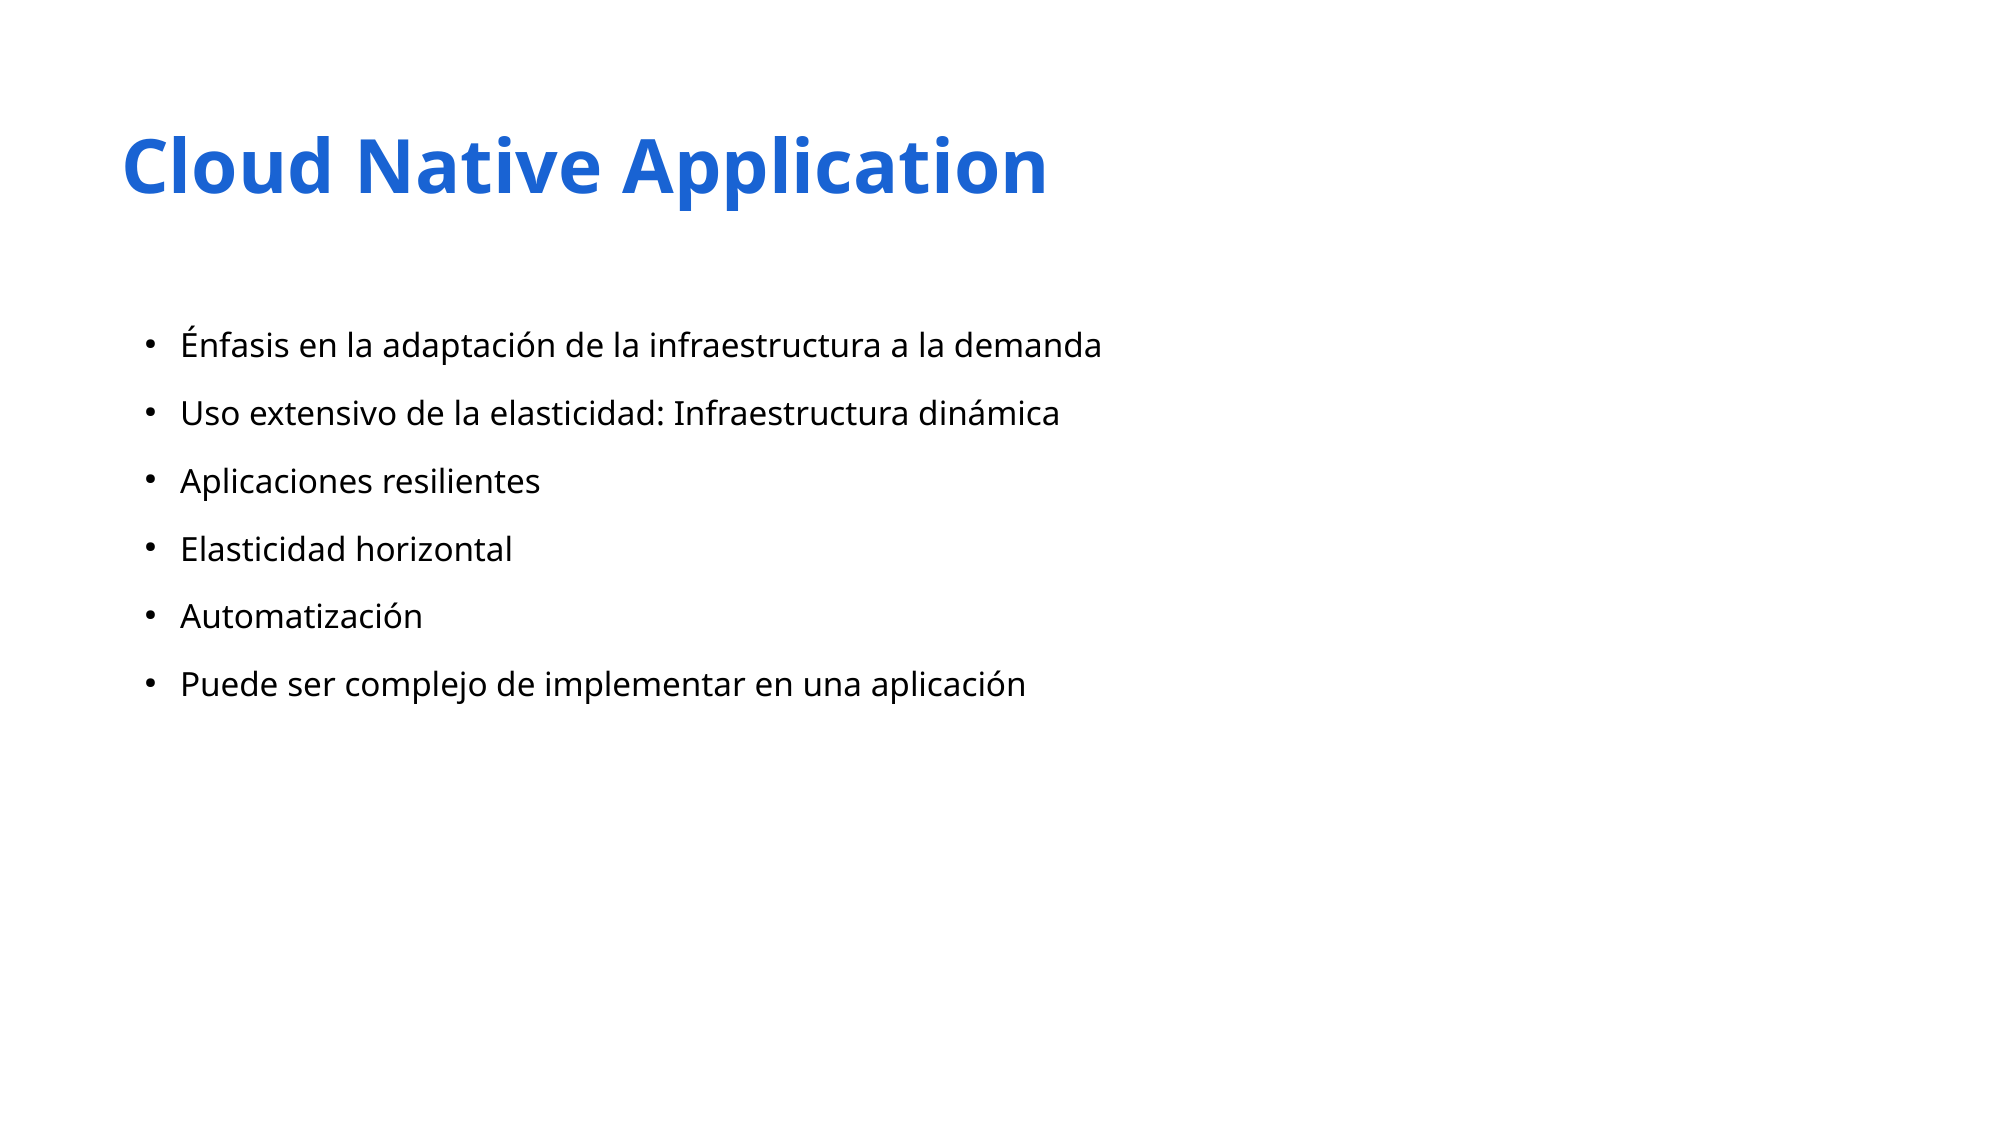

Cloud Native Application
Énfasis en la adaptación de la infraestructura a la demanda
Uso extensivo de la elasticidad: Infraestructura dinámica
Aplicaciones resilientes
Elasticidad horizontal
Automatización
Puede ser complejo de implementar en una aplicación